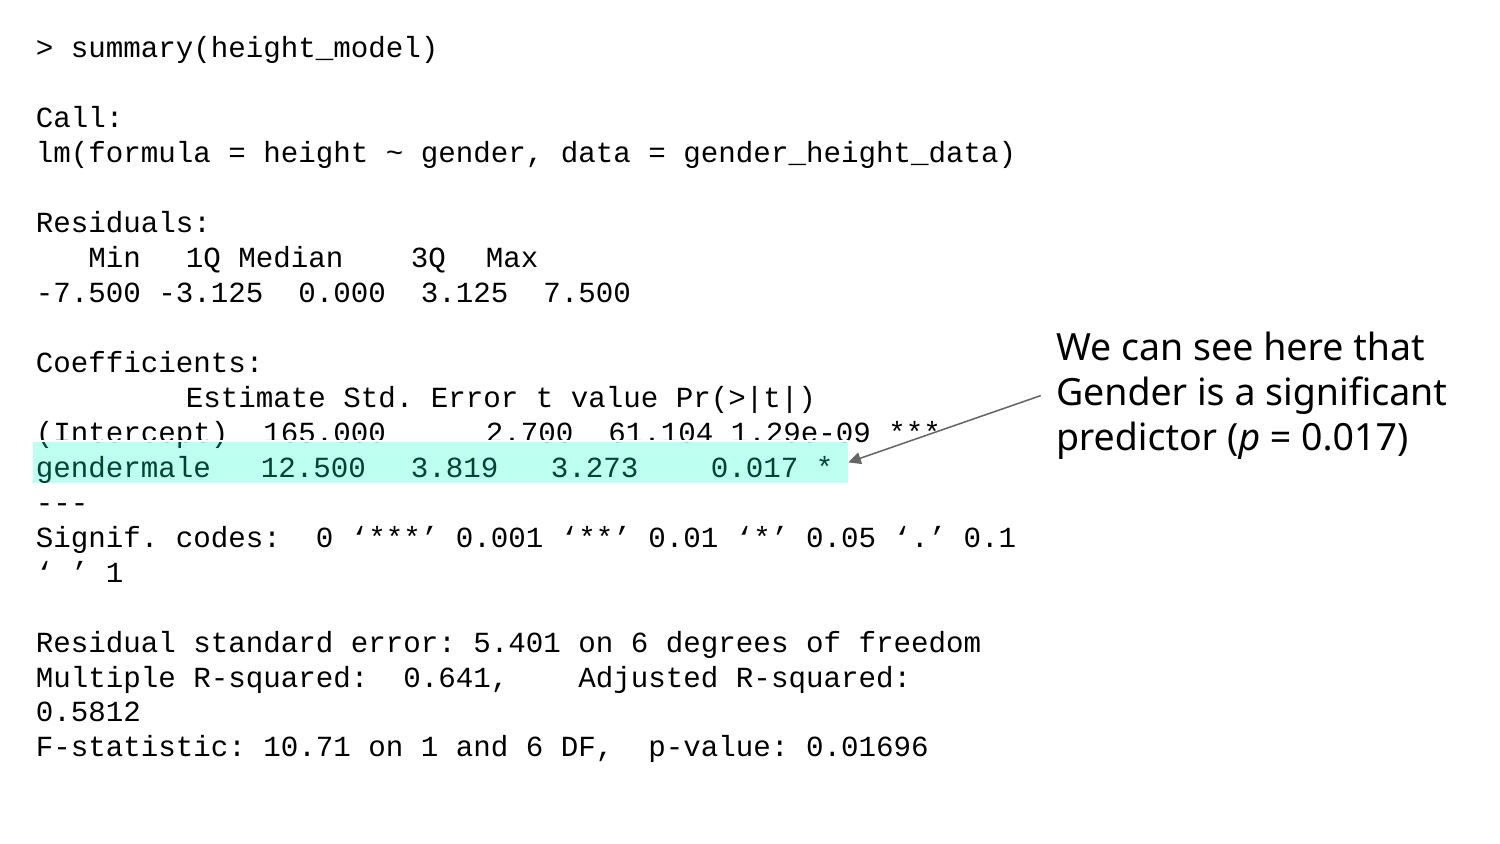

> summary(height_model)
Call:
lm(formula = height ~ gender, data = gender_height_data)
Residuals:
 Min 	1Q Median 	3Q	Max
-7.500 -3.125 0.000 3.125 7.500
Coefficients:
 	Estimate Std. Error t value Pr(>|t|)
(Intercept) 165.000 	2.700 61.104 1.29e-09 ***
gendermale	12.500 	3.819 3.273	0.017 *
---
Signif. codes: 0 ‘***’ 0.001 ‘**’ 0.01 ‘*’ 0.05 ‘.’ 0.1 ‘ ’ 1
Residual standard error: 5.401 on 6 degrees of freedom
Multiple R-squared: 0.641, Adjusted R-squared: 0.5812
F-statistic: 10.71 on 1 and 6 DF, p-value: 0.01696
We can see here that Gender is a significant predictor (p = 0.017)